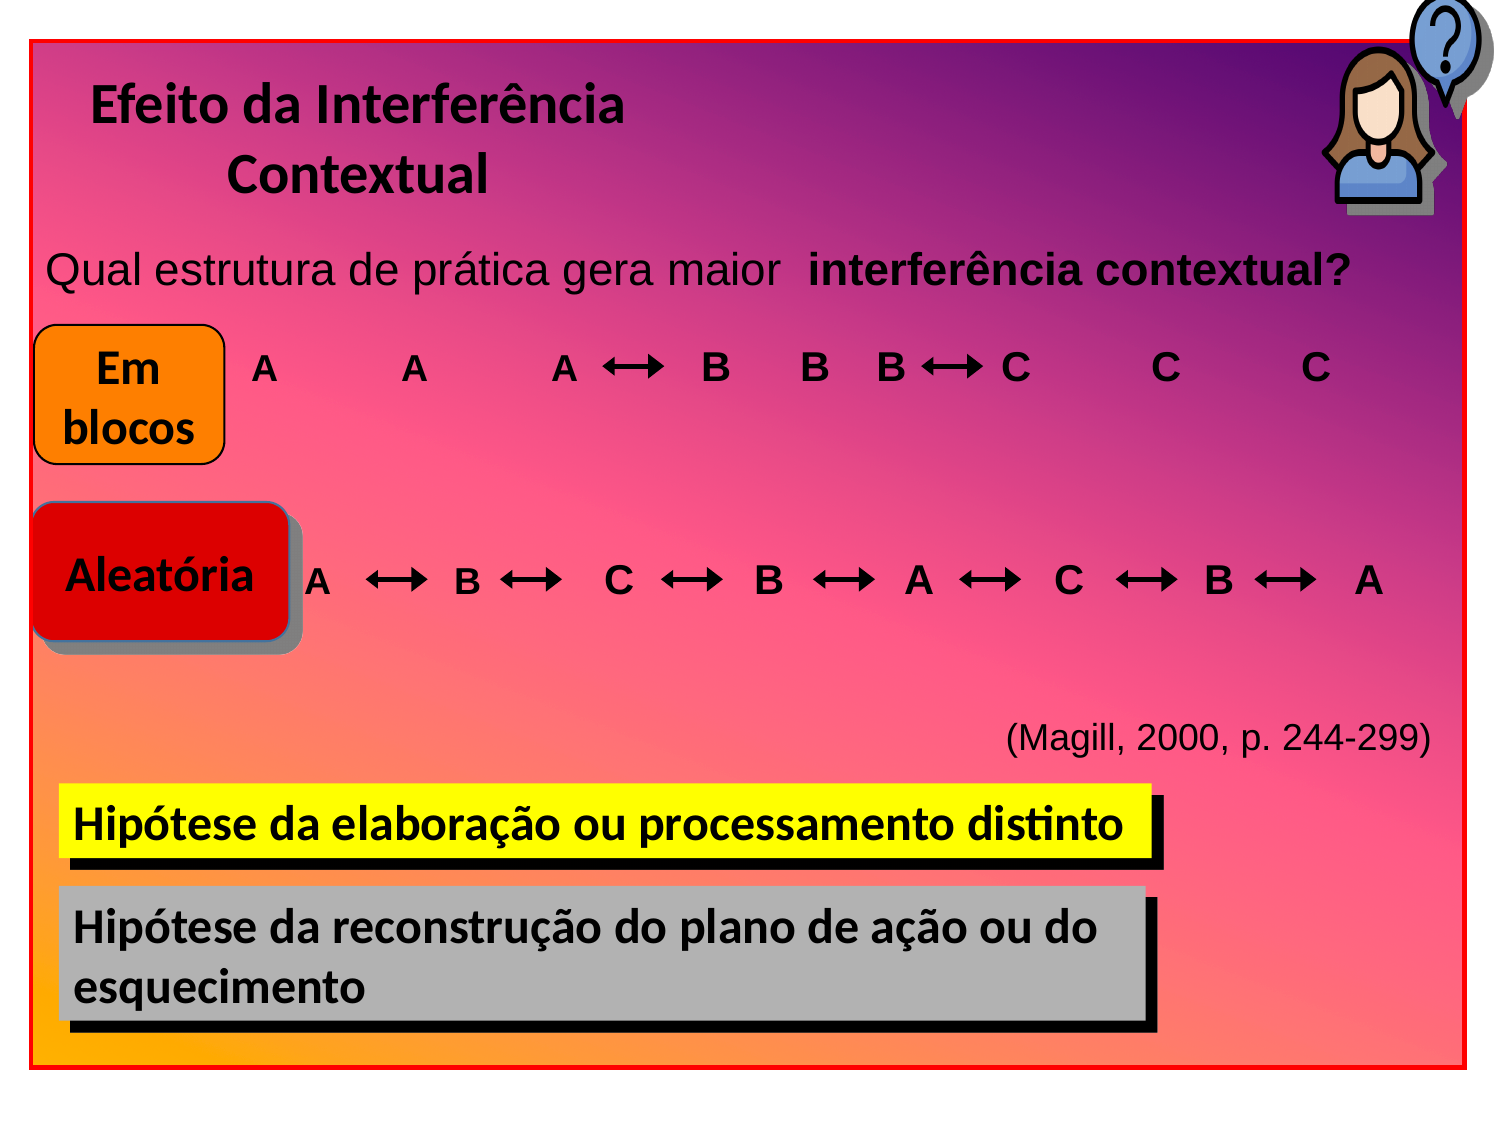

Efeito da Interferência Contextual
Qual estrutura de prática gera maior interferência contextual?
Em blocos
A	A	A	B B B	C	C	C
Aleatória
A	B	C	B	A	C	B	A
(Magill, 2000, p. 244-299)
Hipótese da elaboração ou processamento distinto
Hipótese da reconstrução do plano de ação ou do esquecimento